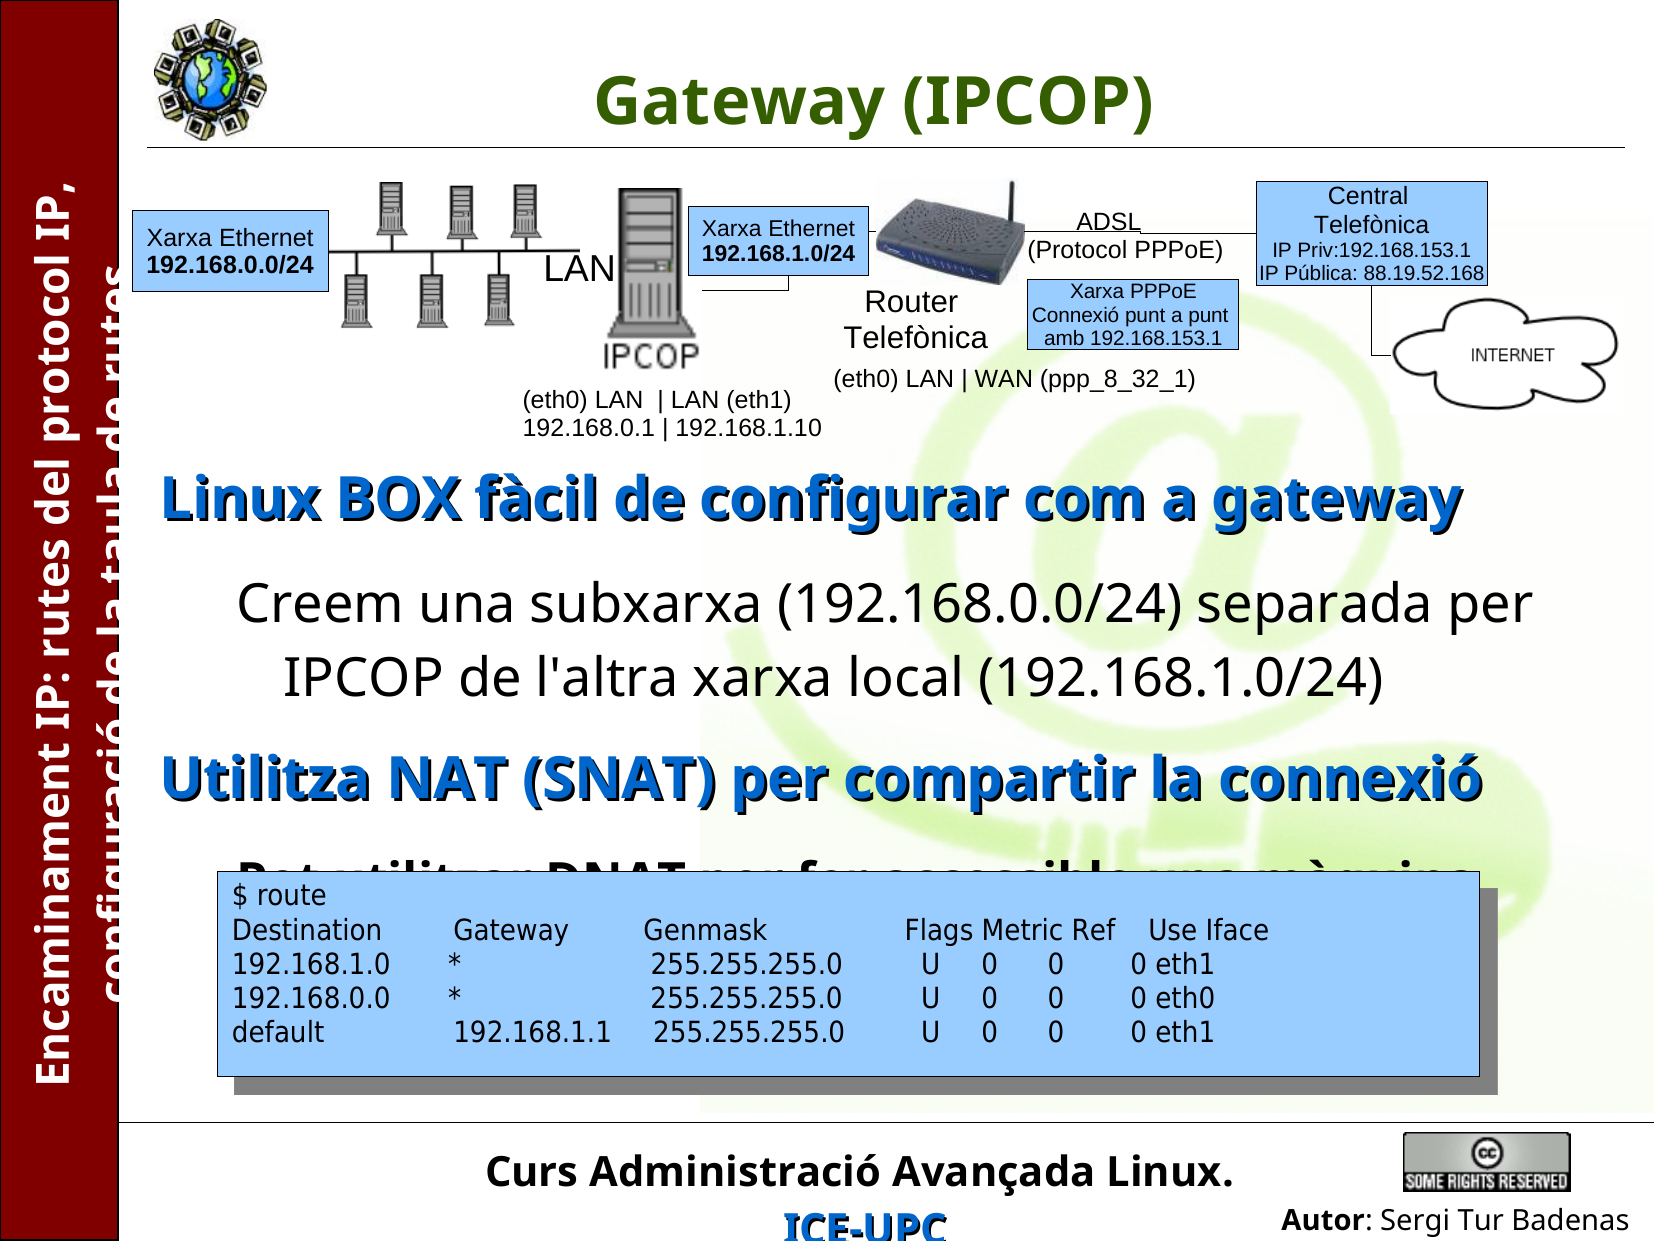

# Gateway (IPCOP)
Central
Telefònica
IP Priv:192.168.153.1
IP Pública: 88.19.52.168
 LAN
 ADSL
(Protocol PPPoE)
Xarxa Ethernet
192.168.1.0/24
Xarxa Ethernet
192.168.0.0/24
 Router
Telefònica
Xarxa PPPoE
Connexió punt a punt
amb 192.168.153.1
(eth0) LAN | WAN (ppp_8_32_1)
(eth0) LAN | LAN (eth1)
192.168.0.1 | 192.168.1.10
Linux BOX fàcil de configurar com a gateway
Creem una subxarxa (192.168.0.0/24) separada per IPCOP de l'altra xarxa local (192.168.1.0/24)
Utilitza NAT (SNAT) per compartir la connexió
Pot utilitzar DNAT per fer accessible una màquina interna
$ route
Destination 	Gateway Genmask 	 Flags Metric Ref Use Iface
192.168.1.0 *	 255.255.255.0	 U 0 0 0 eth1
192.168.0.0 * 	 255.255.255.0 	 U 0 0 0 eth0
default 		192.168.1.1 255.255.255.0 	 U 0 0 0 eth1